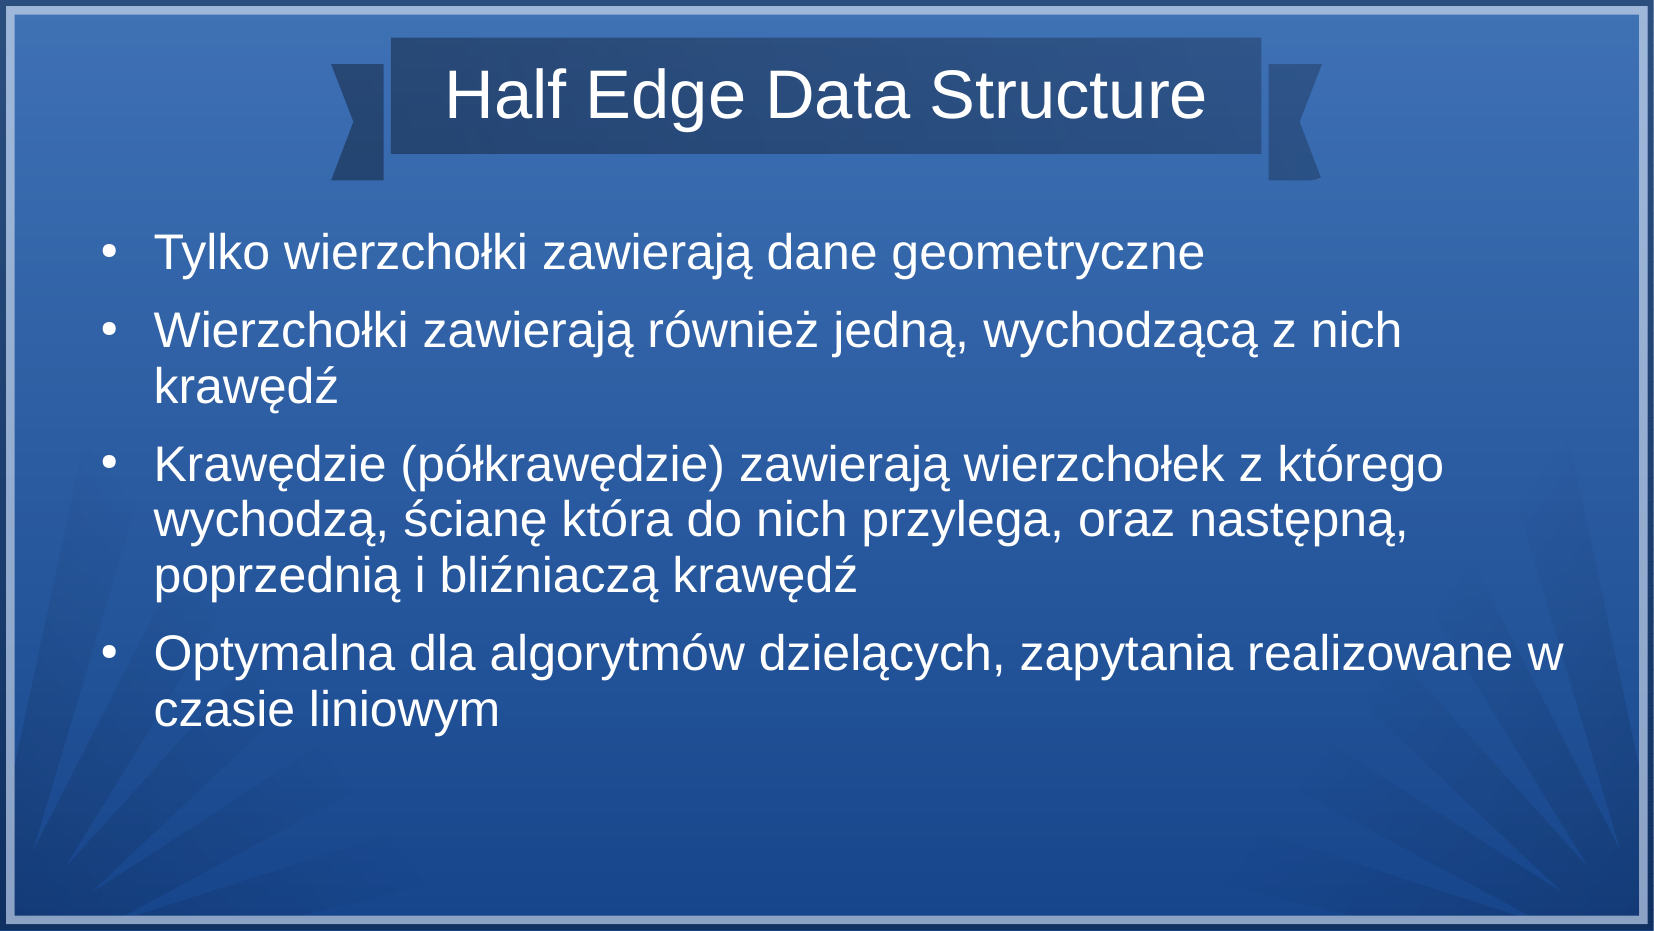

# Half Edge Data Structure
Tylko wierzchołki zawierają dane geometryczne
Wierzchołki zawierają również jedną, wychodzącą z nich krawędź
Krawędzie (półkrawędzie) zawierają wierzchołek z którego wychodzą, ścianę która do nich przylega, oraz następną, poprzednią i bliźniaczą krawędź
Optymalna dla algorytmów dzielących, zapytania realizowane w czasie liniowym